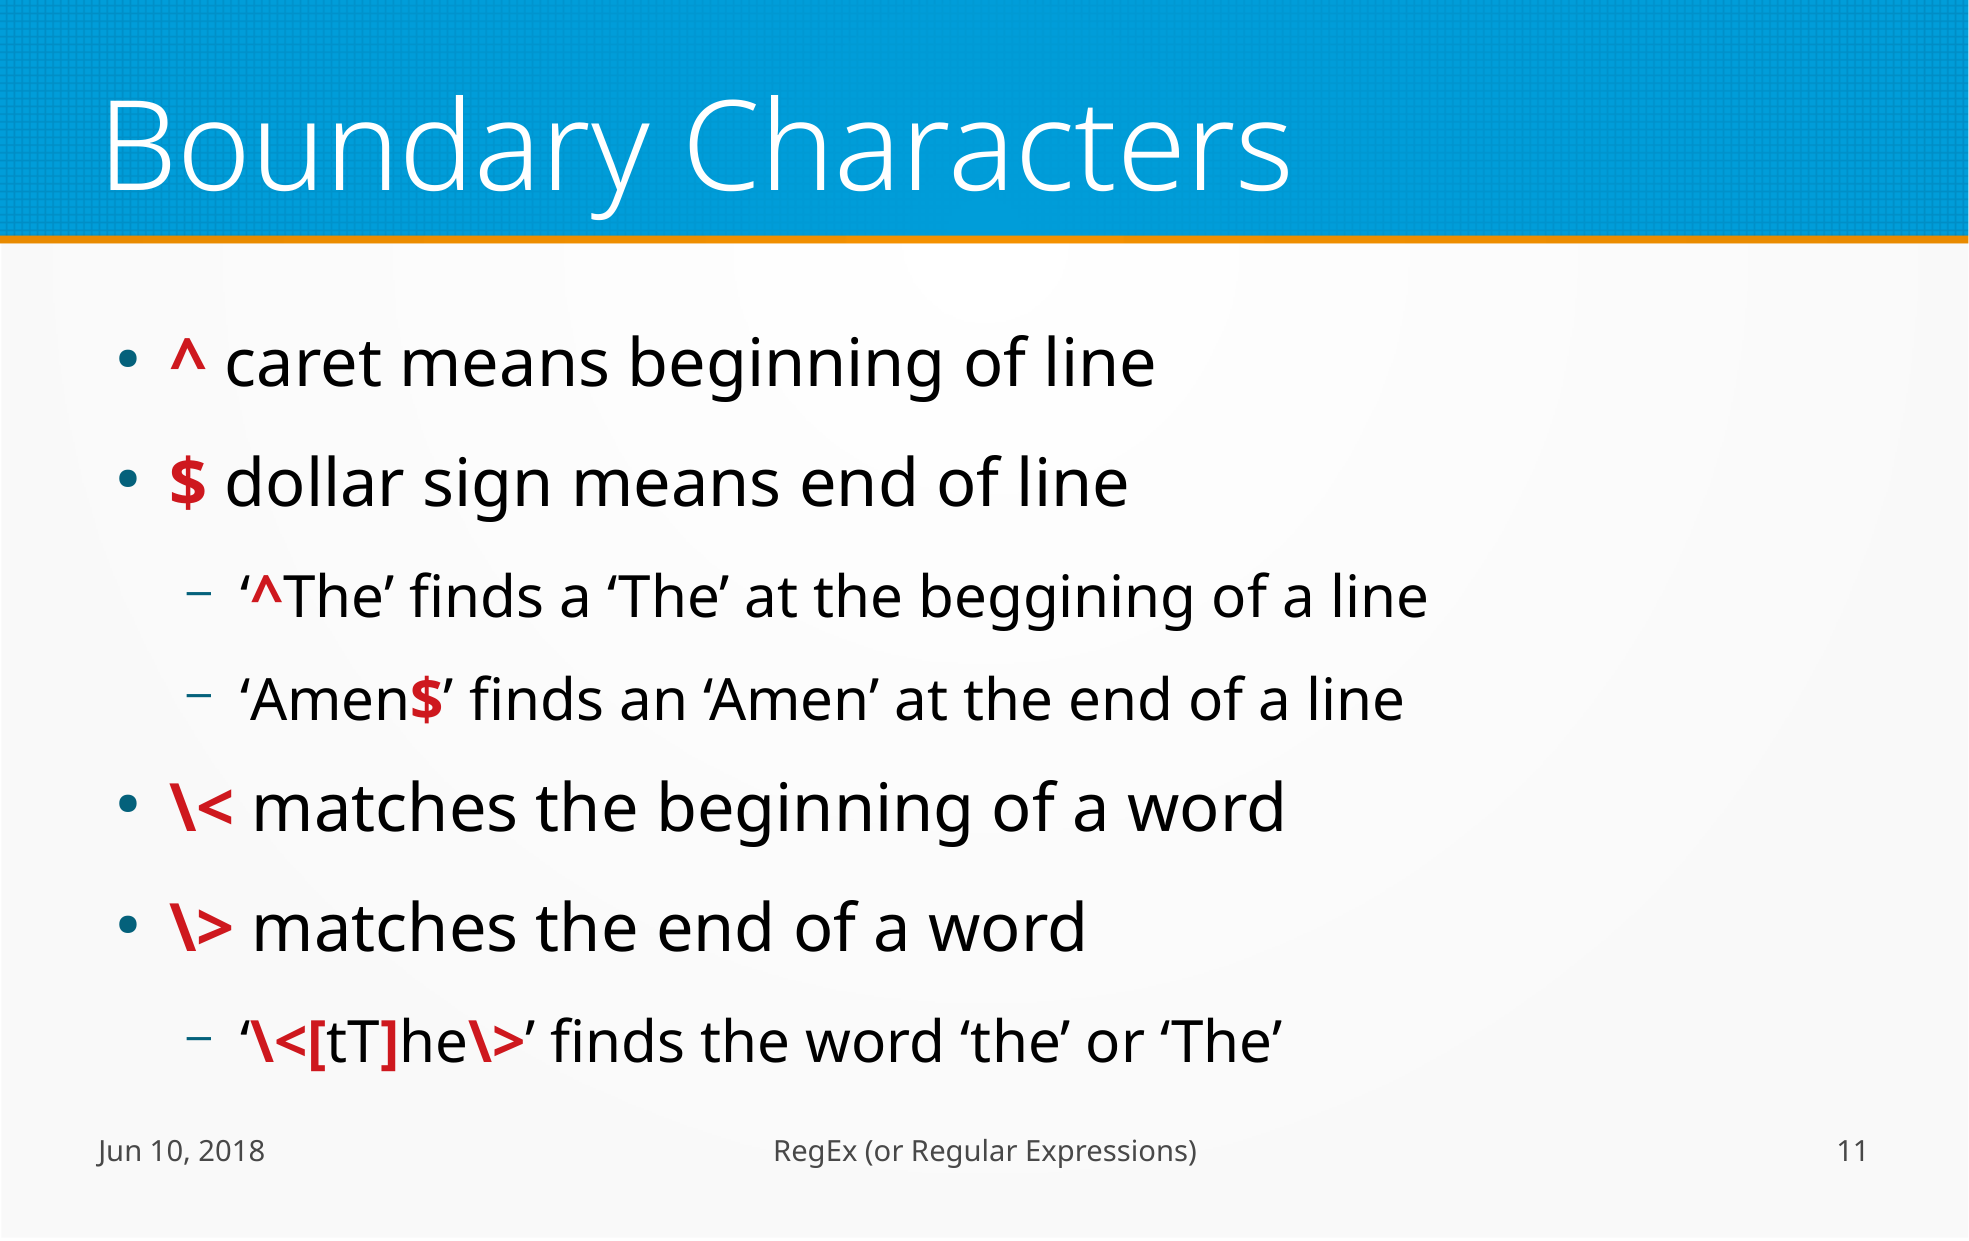

# Boundary Characters
^ caret means beginning of line
$ dollar sign means end of line
‘^The’ finds a ‘The’ at the beggining of a line
‘Amen$’ finds an ‘Amen’ at the end of a line
\< matches the beginning of a word
\> matches the end of a word
‘\<[tT]he\>’ finds the word ‘the’ or ‘The’
Jun 10, 2018
RegEx (or Regular Expressions)
11